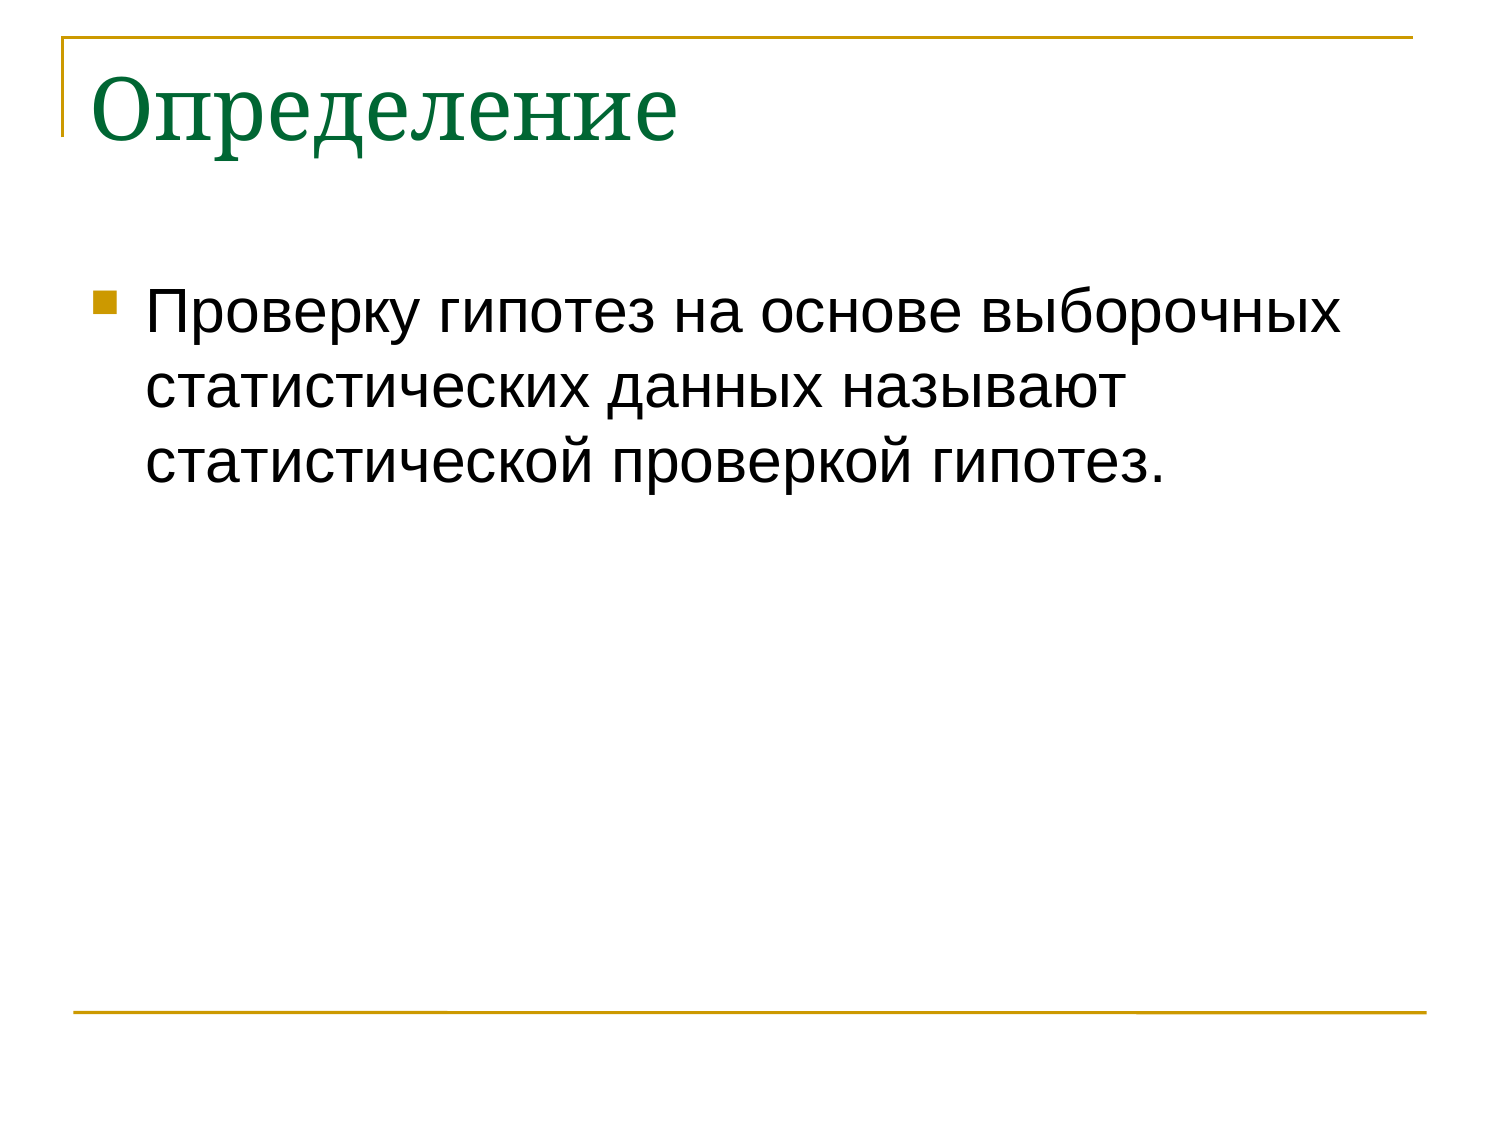

# Определение
Проверку гипотез на основе выборочных статистических данных называют статистической проверкой гипотез.